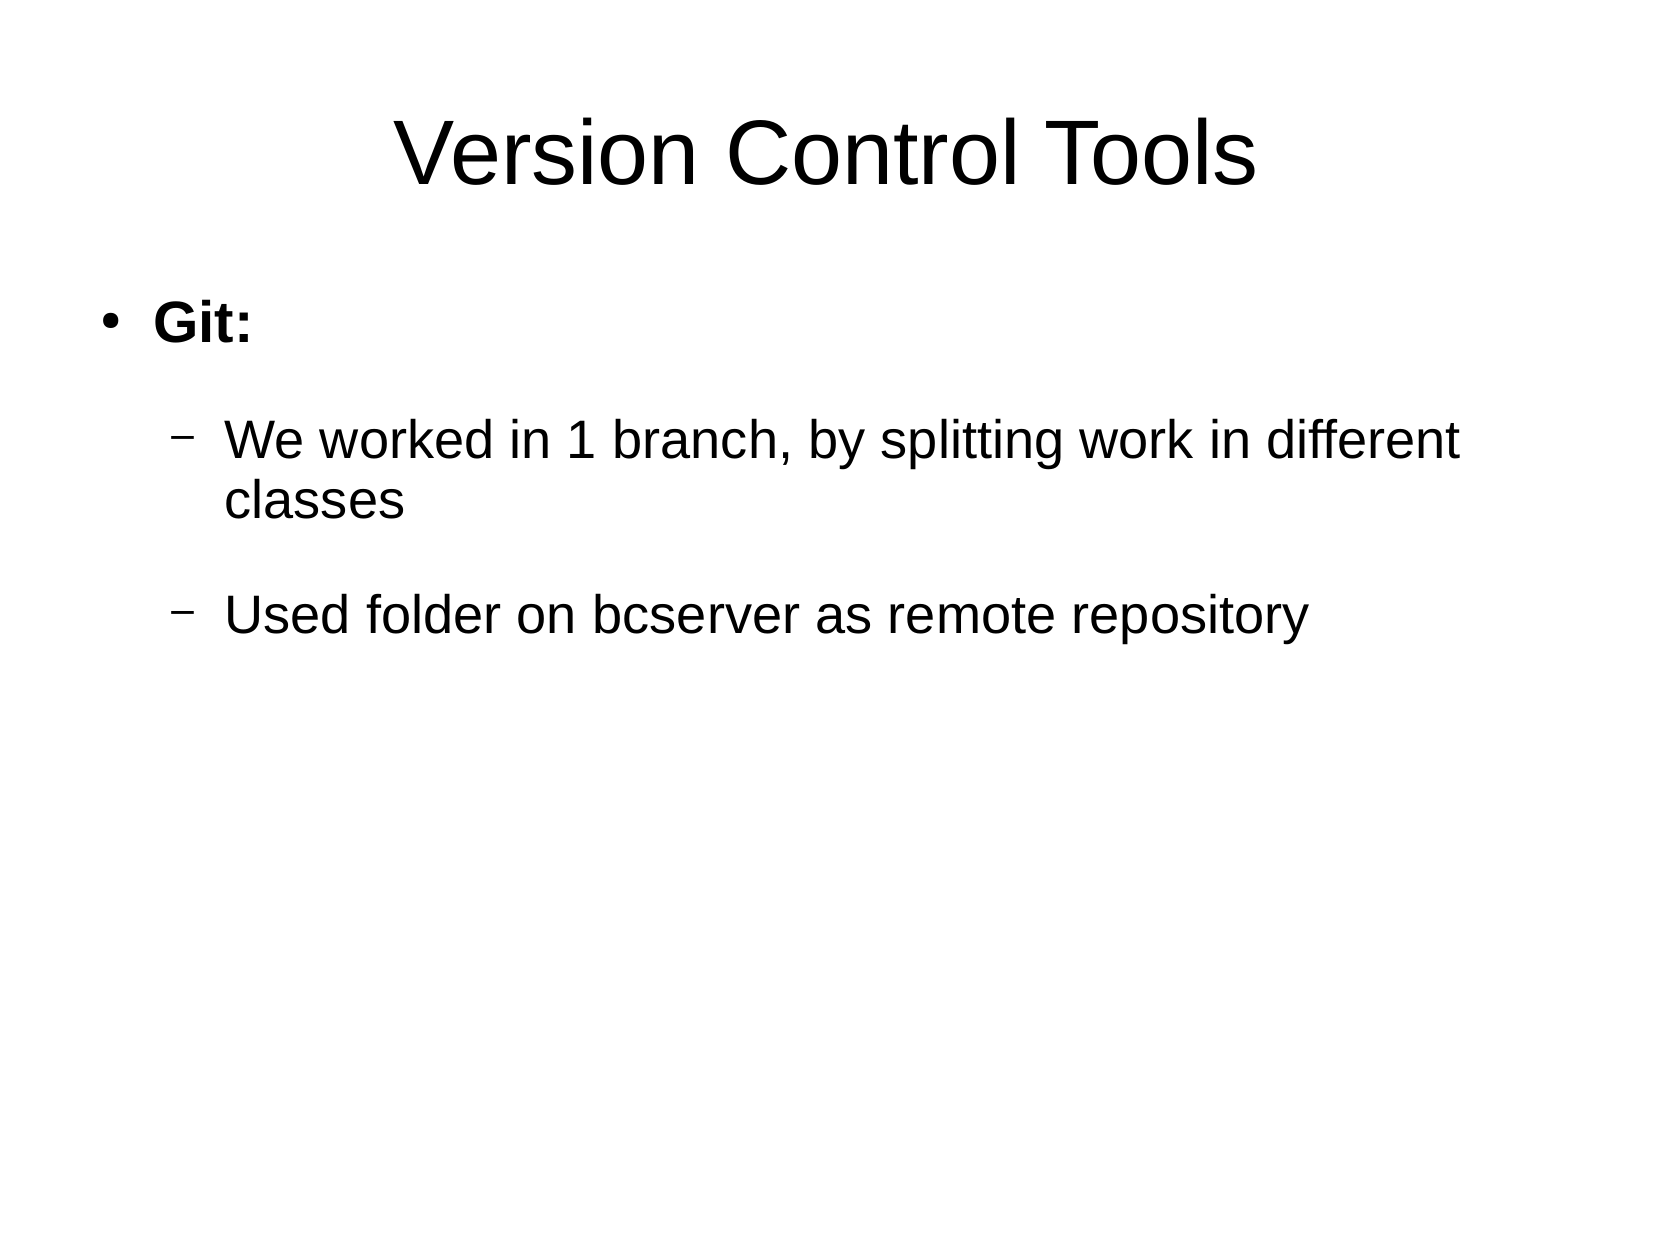

# Version Control Tools
Git:
We worked in 1 branch, by splitting work in different classes
Used folder on bcserver as remote repository